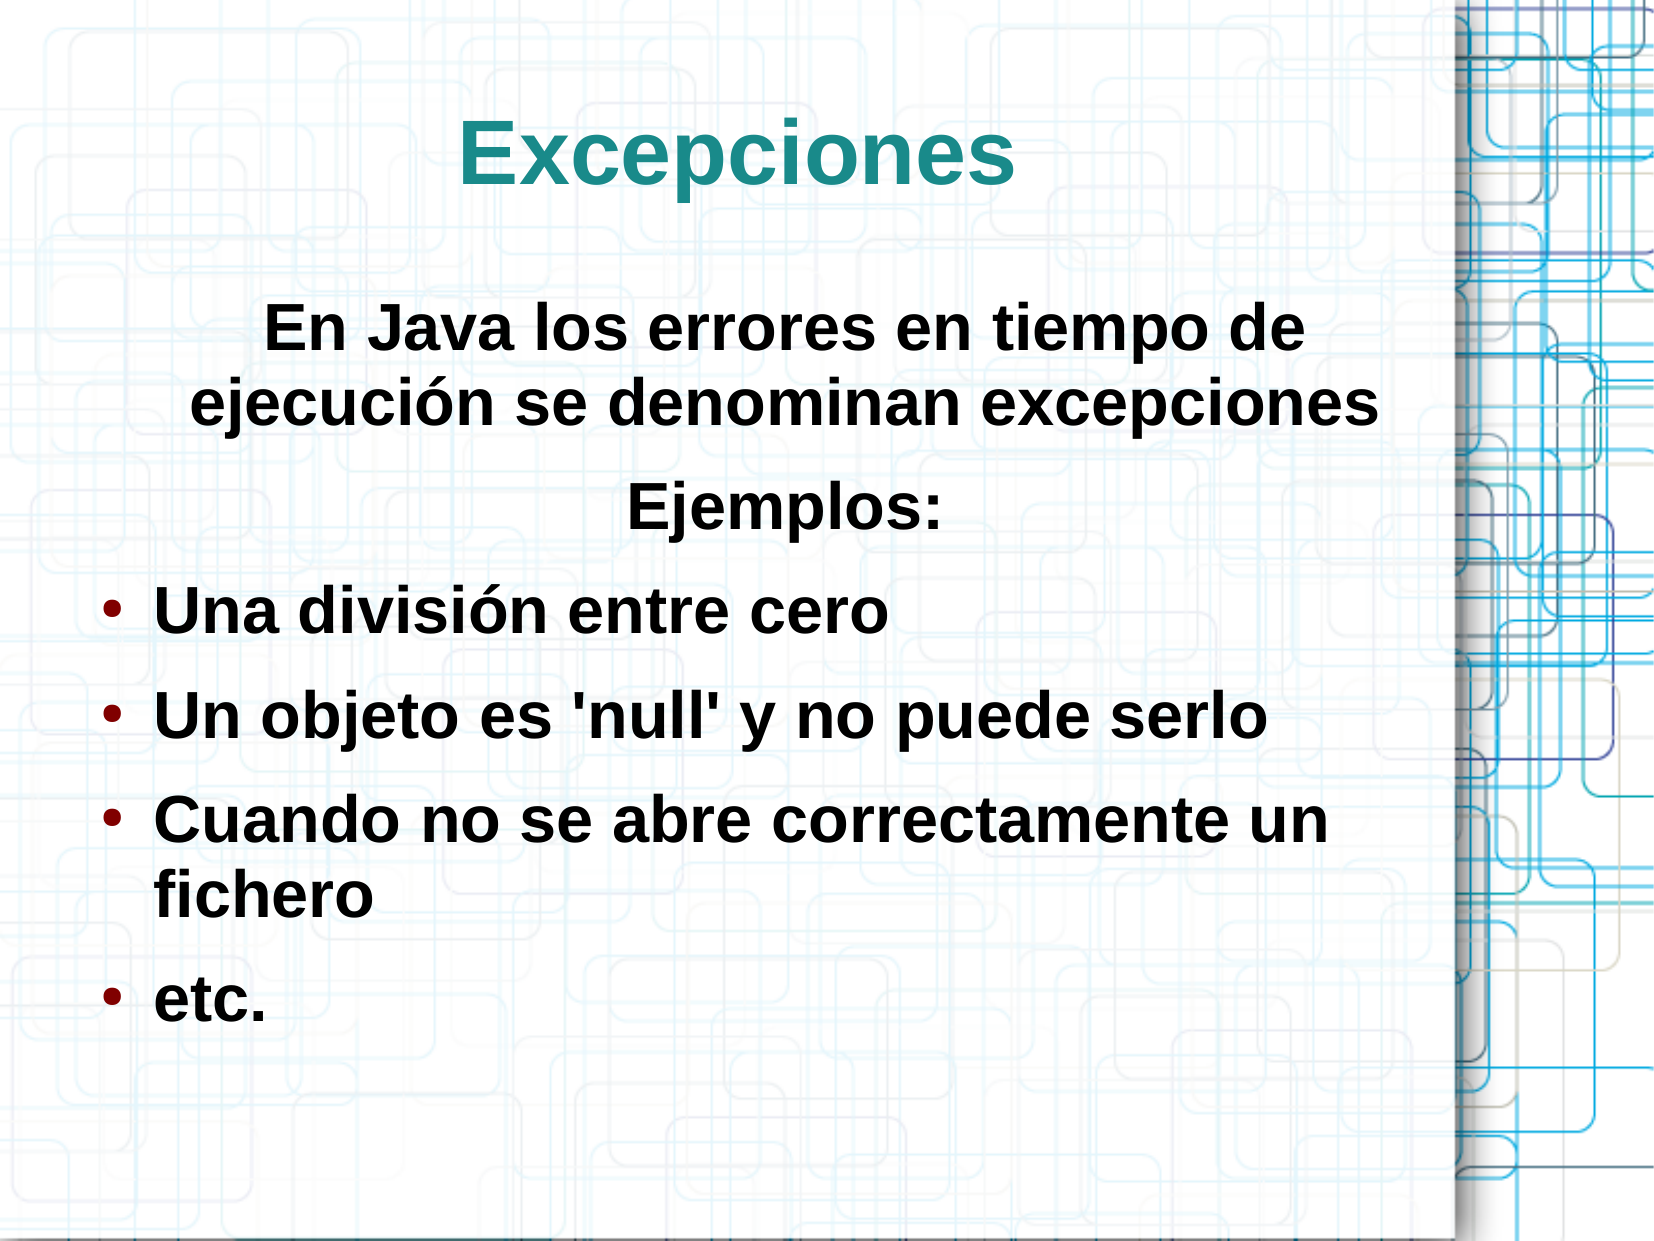

# Excepciones
En Java los errores en tiempo de ejecución se denominan excepciones
Ejemplos:
Una división entre cero
Un objeto es 'null' y no puede serlo
Cuando no se abre correctamente un fichero
etc.